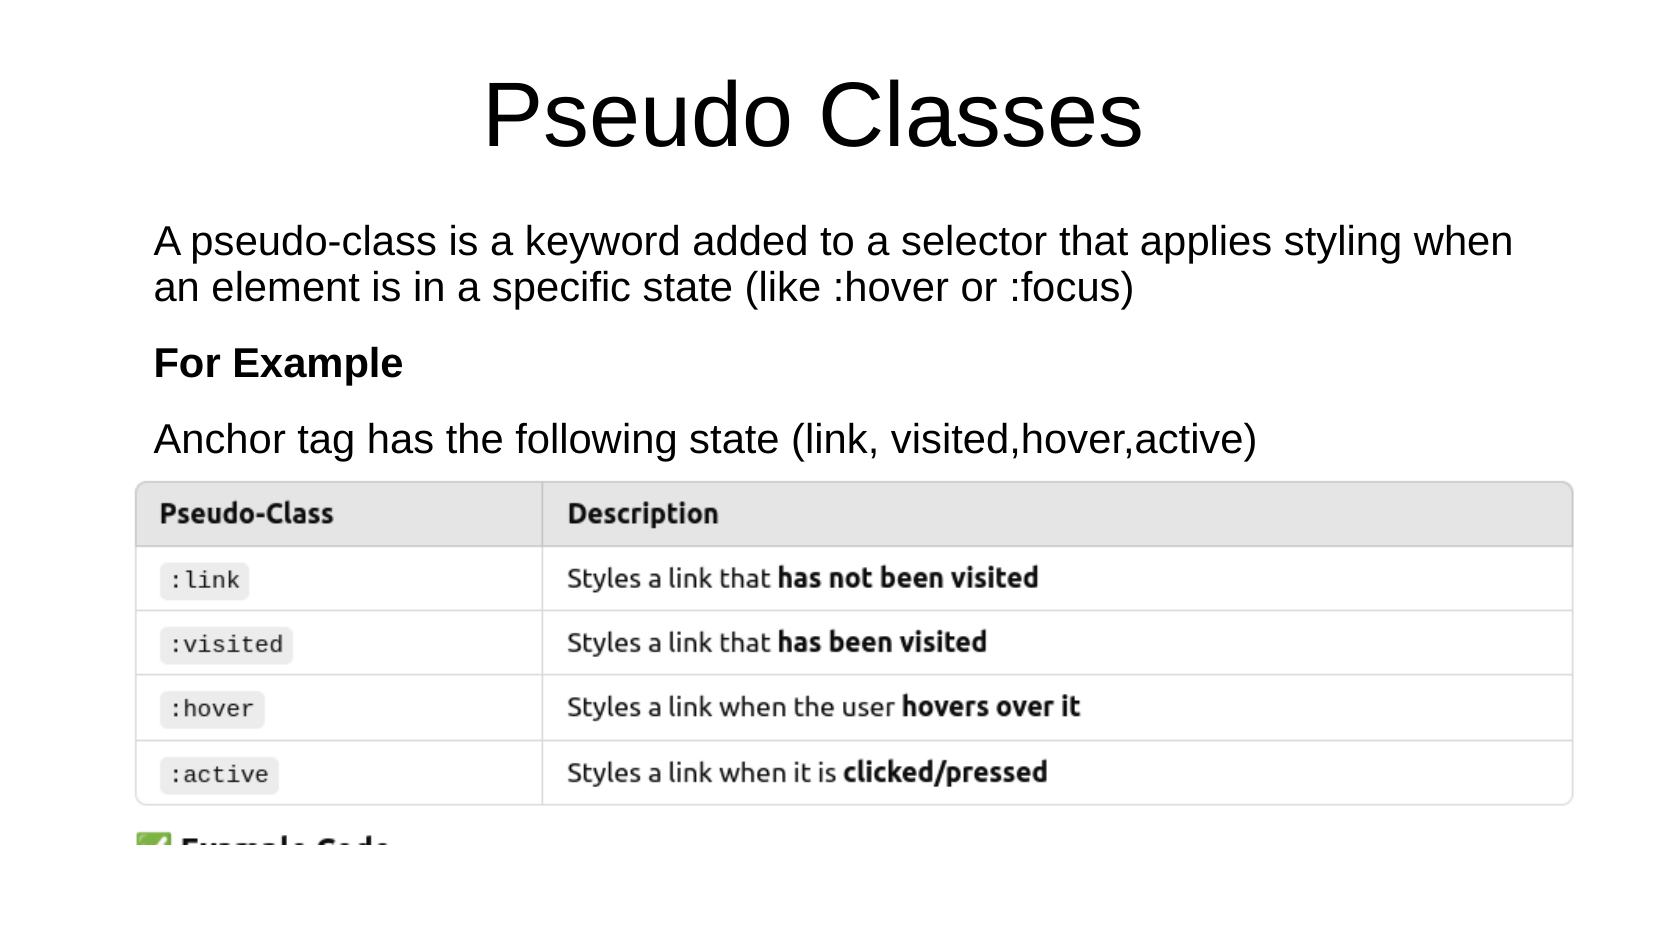

# Pseudo Classes
A pseudo-class is a keyword added to a selector that applies styling when an element is in a specific state (like :hover or :focus)
For Example
Anchor tag has the following state (link, visited,hover,active)